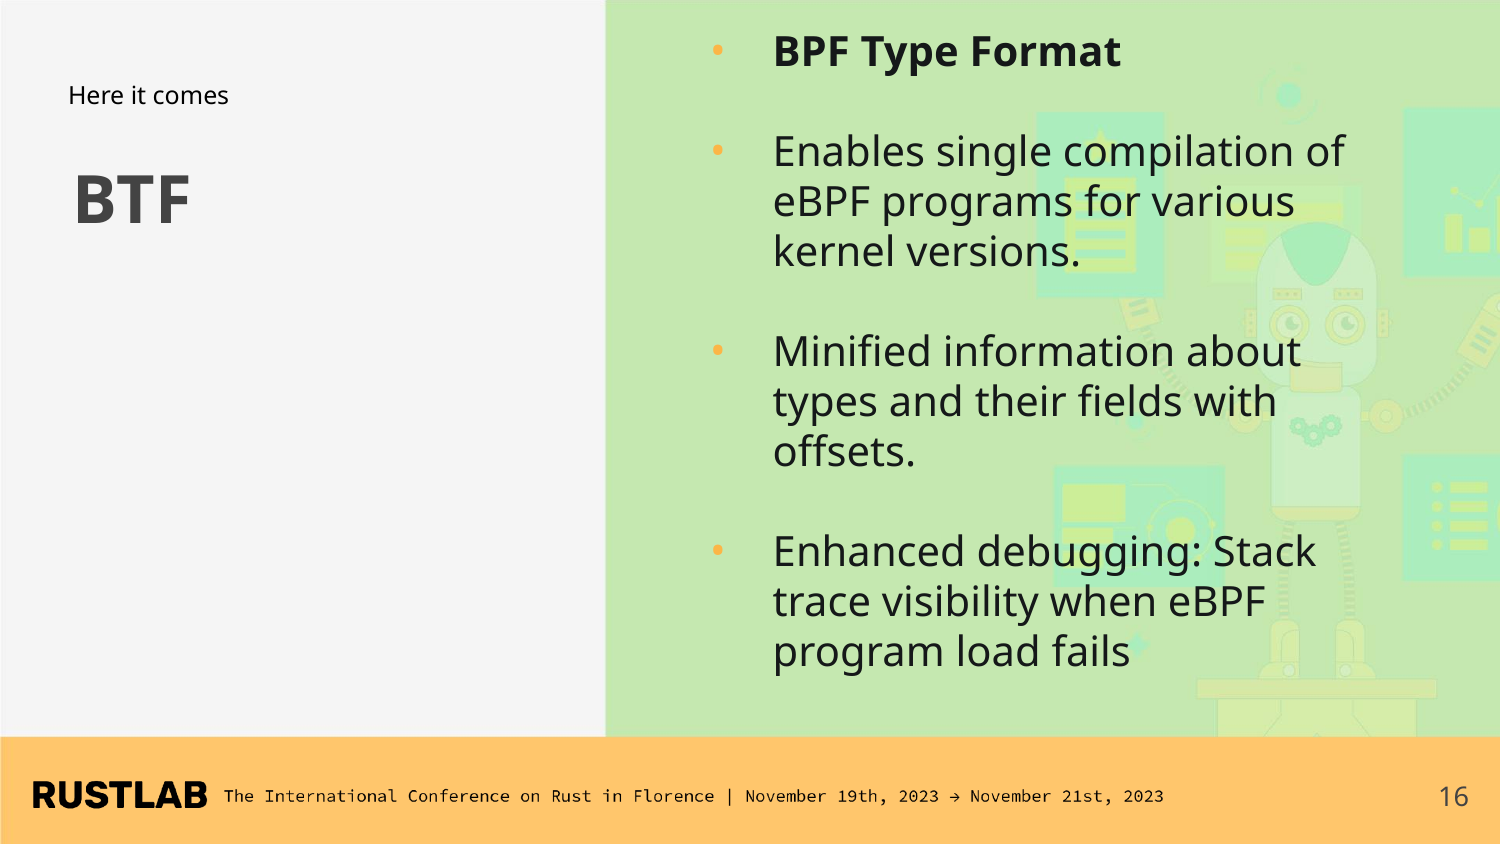

Here it comes
# BPF Type Format
Enables single compilation of eBPF programs for various kernel versions.
Minified information about types and their fields with offsets.
Enhanced debugging: Stack trace visibility when eBPF program load fails
BTF